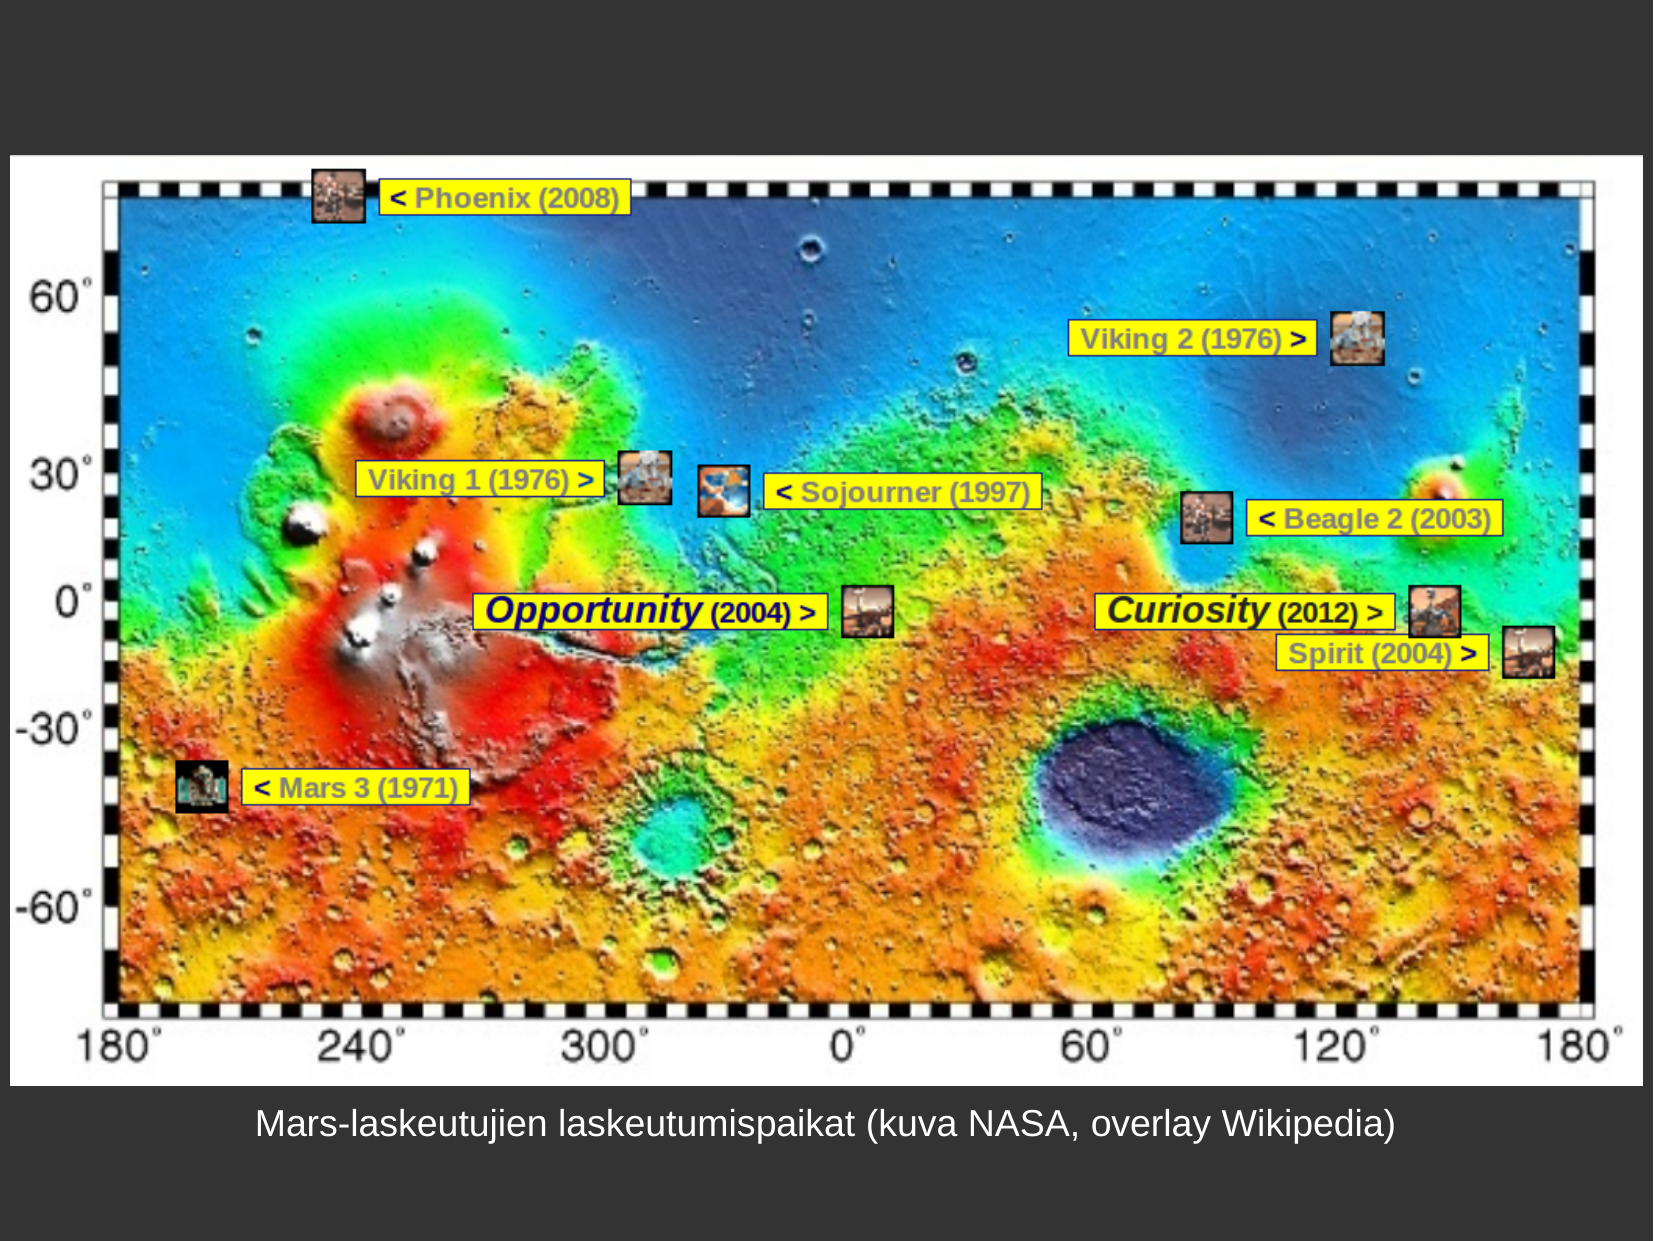

#
Mars-laskeutujien laskeutumispaikat (kuva NASA, overlay Wikipedia)